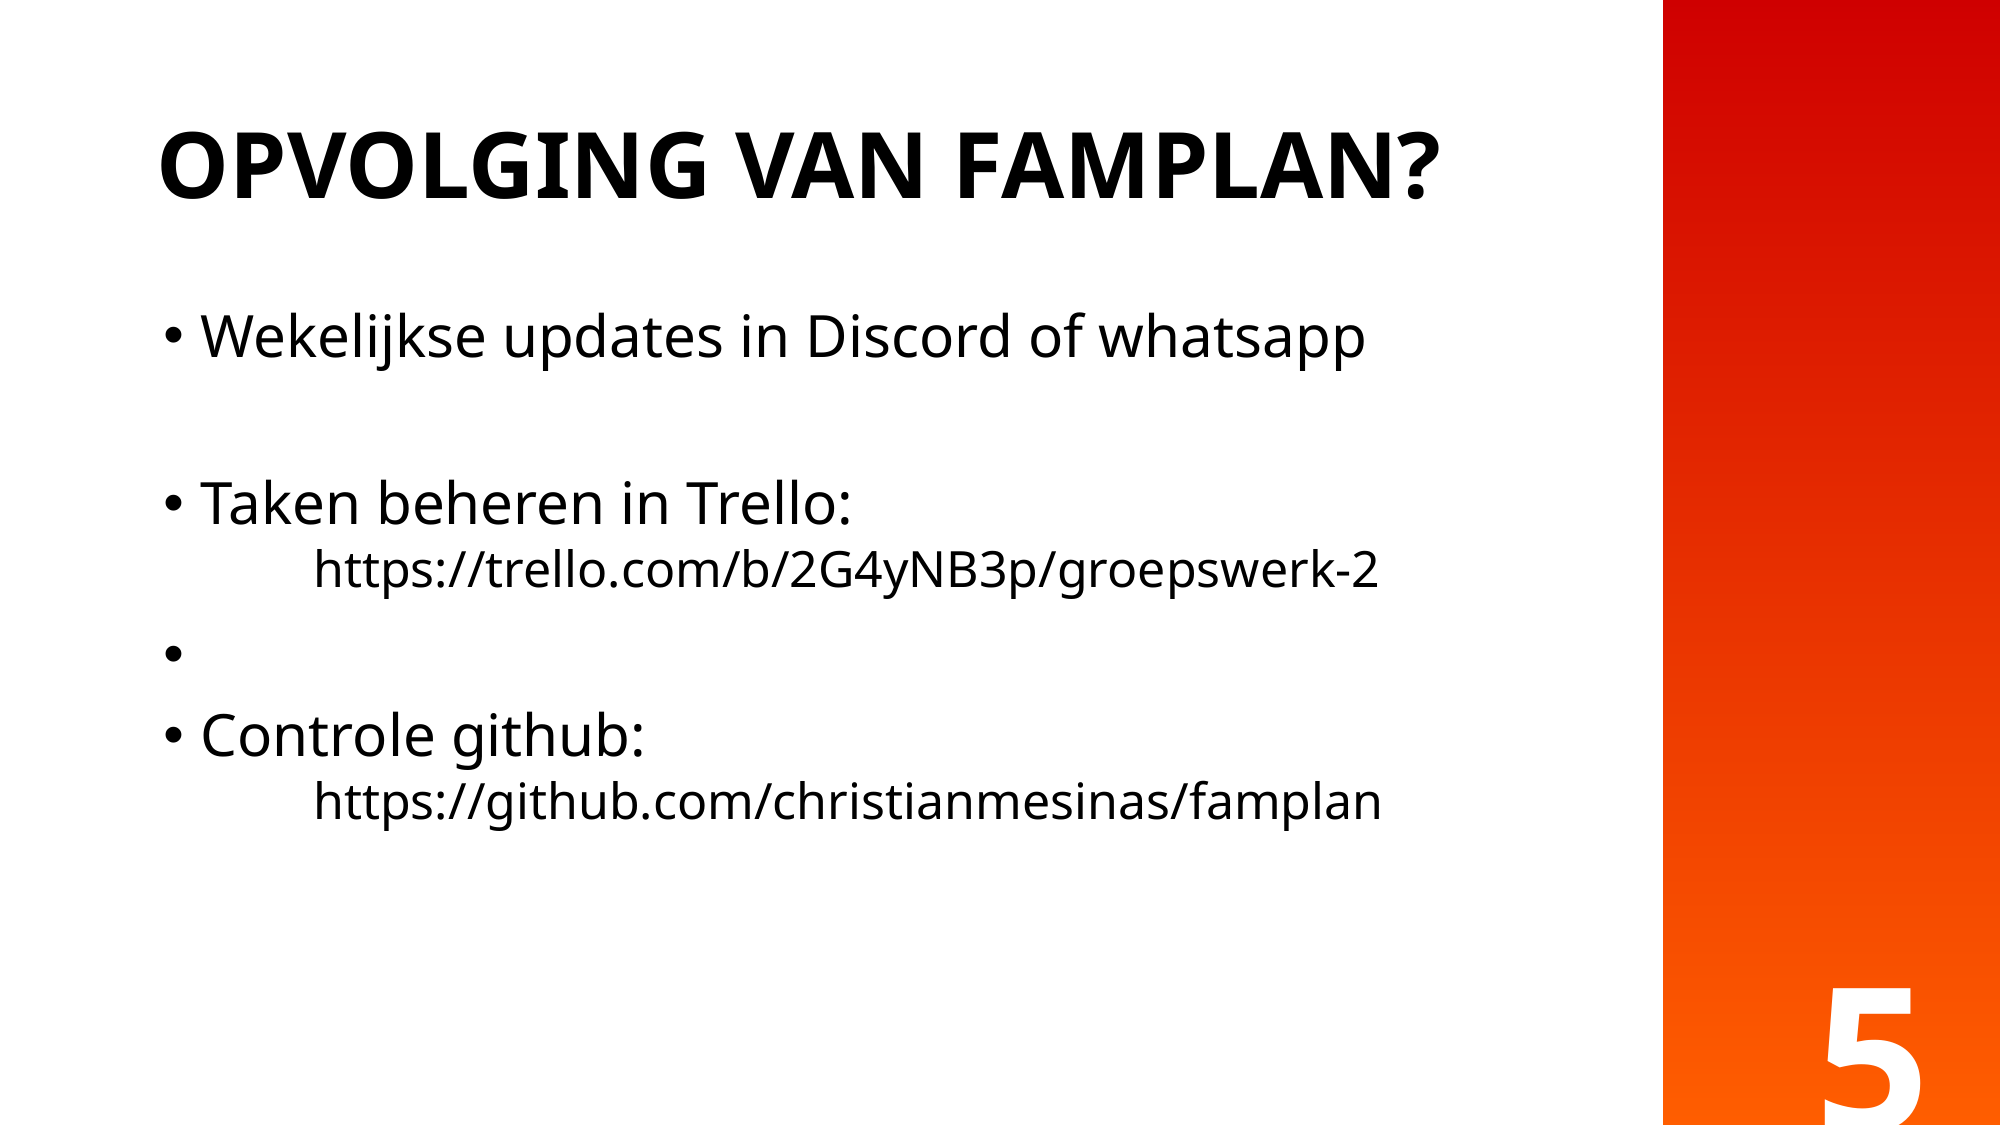

# OPVOLGING VAN FAMPLAN?
Wekelijkse updates in Discord of whatsapp
Taken beheren in Trello:
	https://trello.com/b/2G4yNB3p/groepswerk-2
Controle github:
	https://github.com/christianmesinas/famplan
5